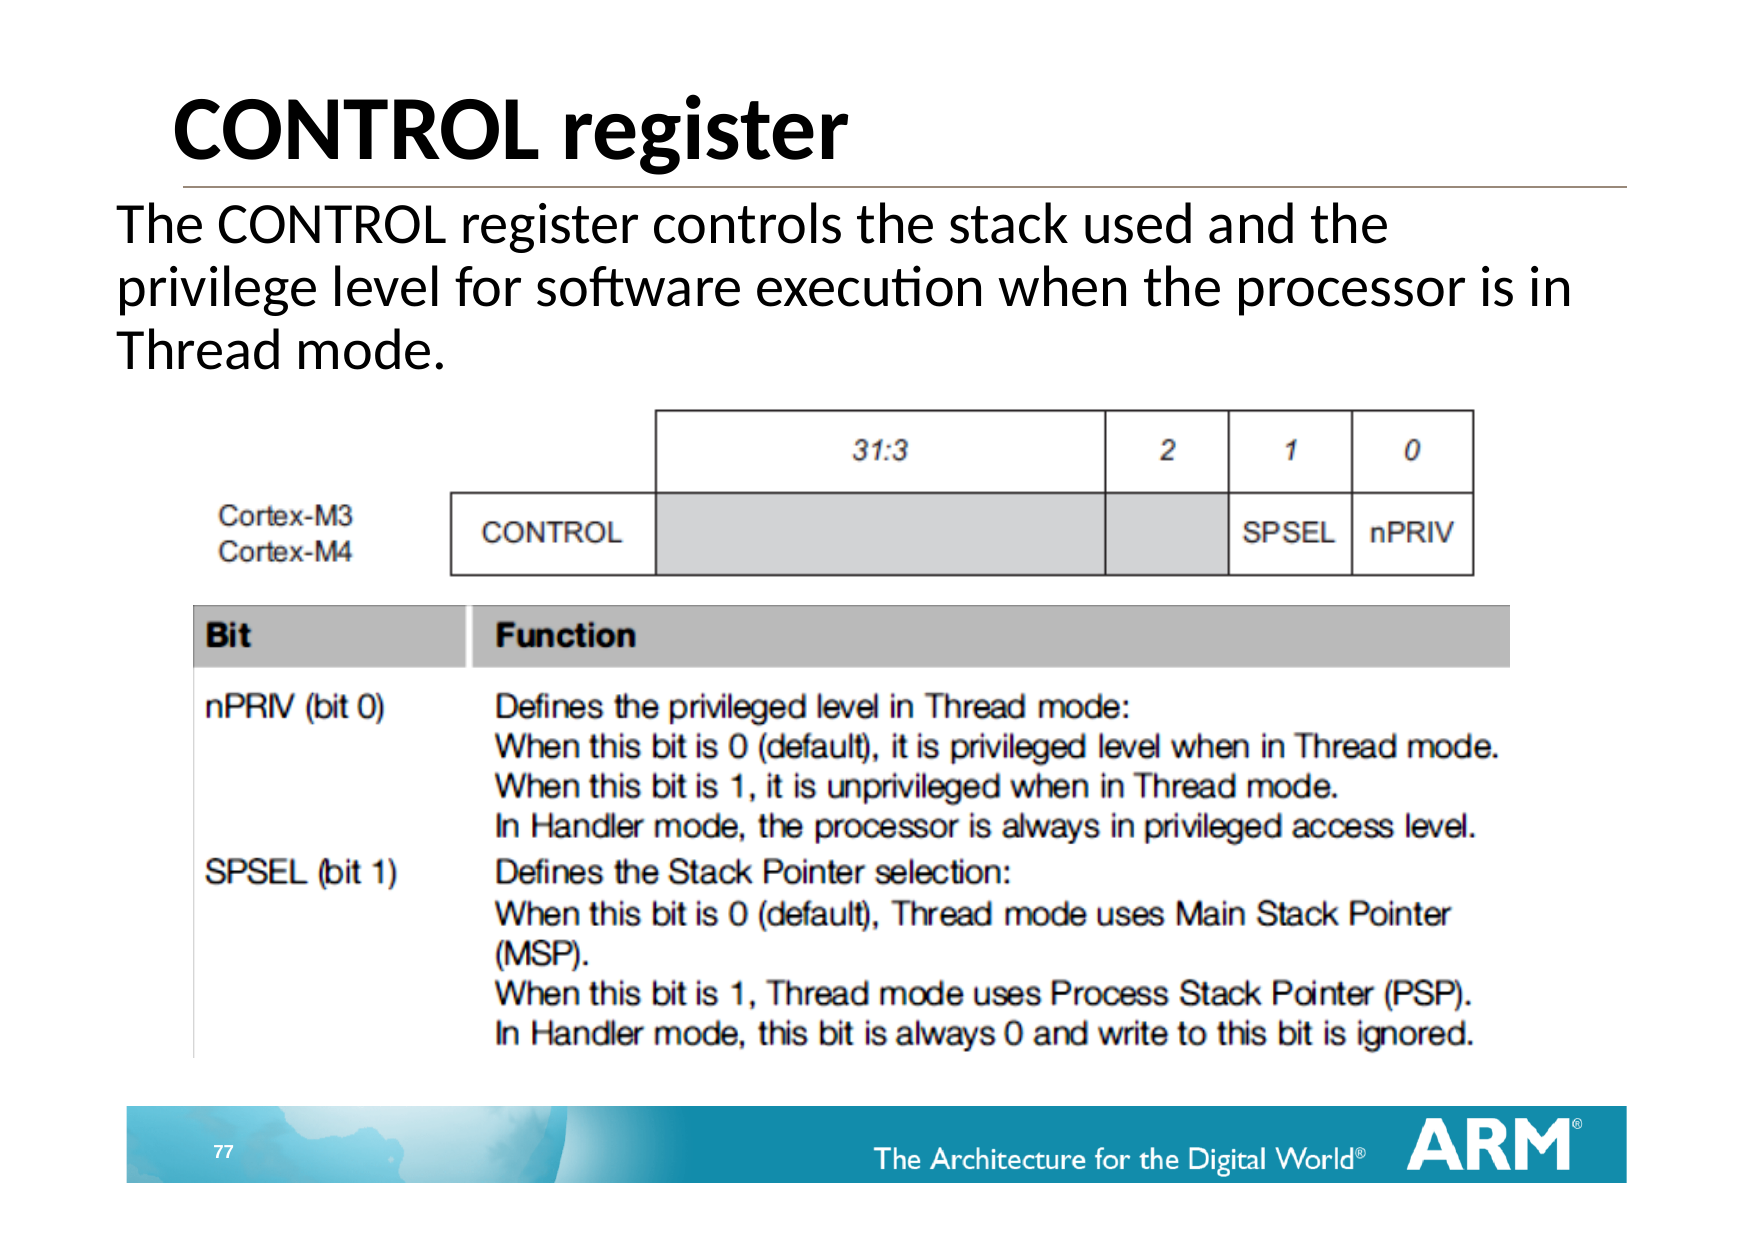

# CONTROL register
The CONTROL register controls the stack used and the privilege level for software execution when the processor is in Thread mode.